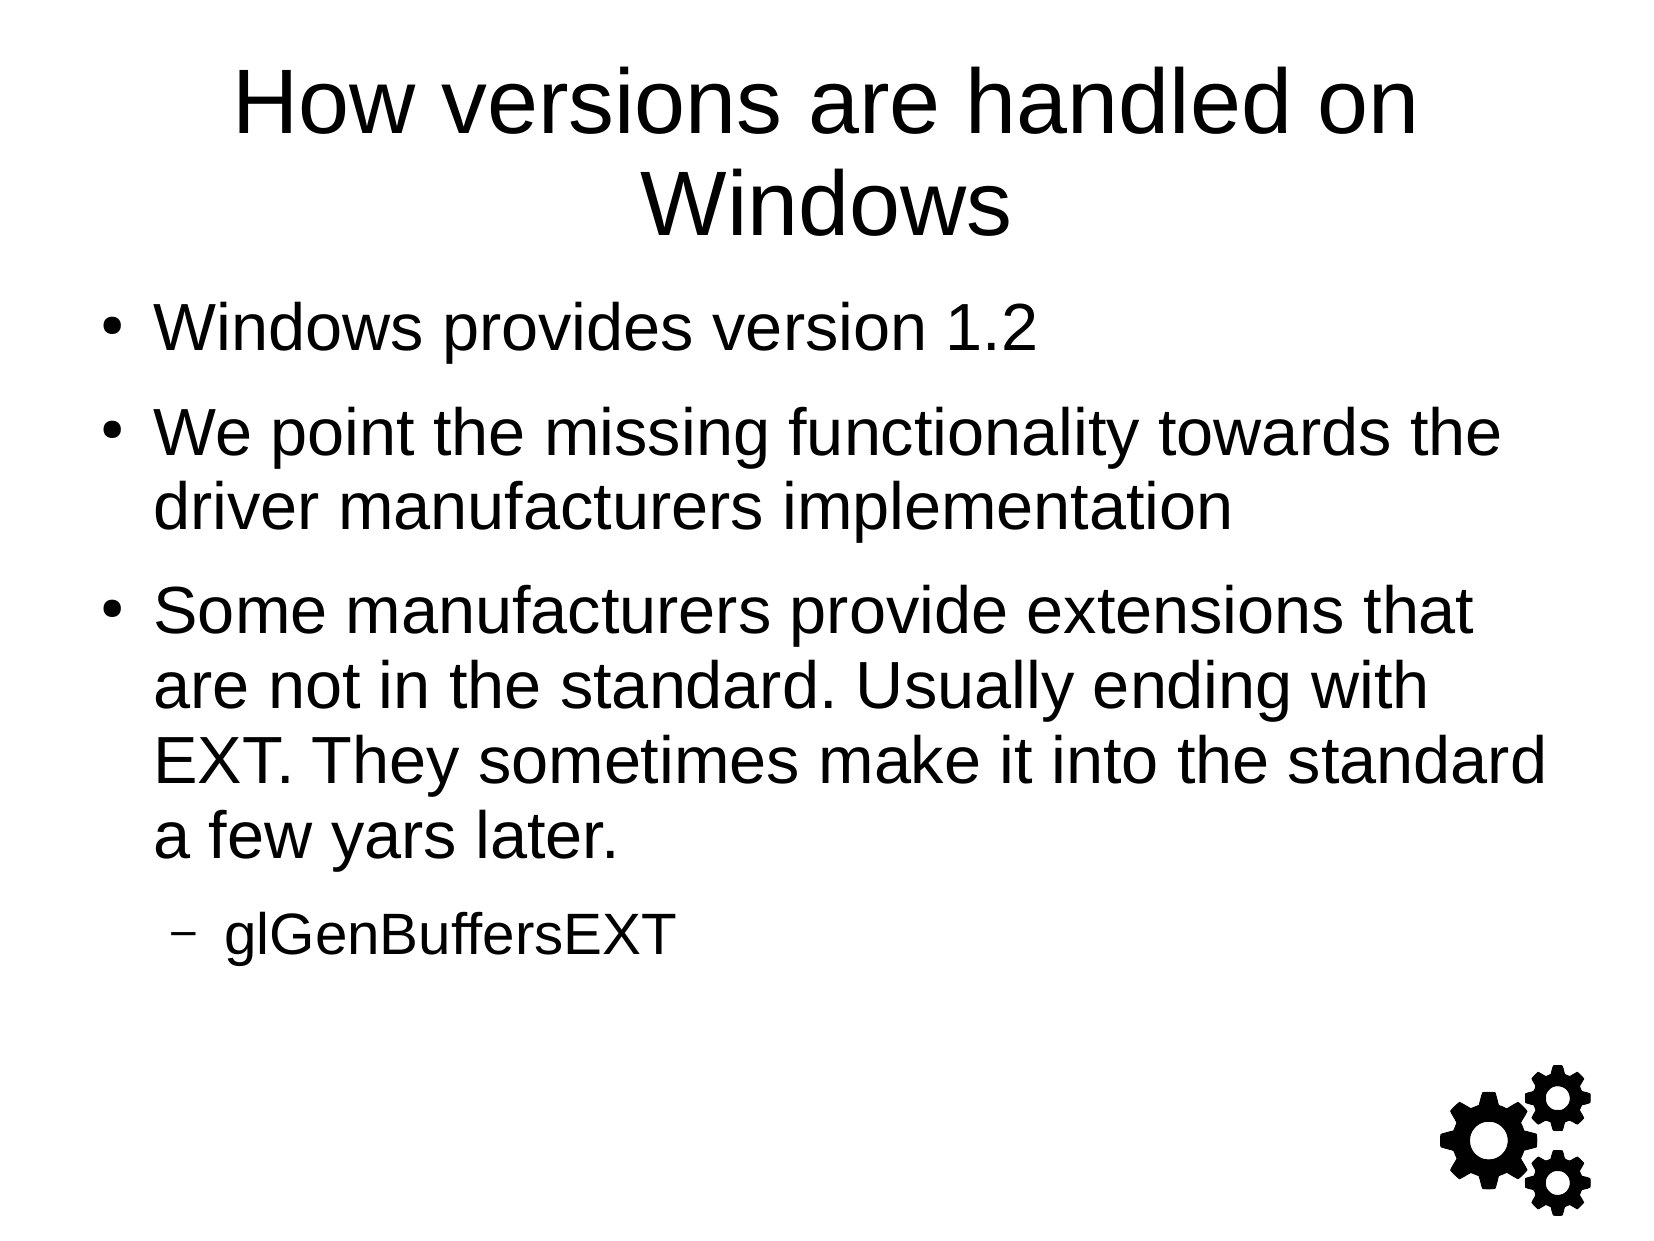

# How versions are handled on Windows
Windows provides version 1.2
We point the missing functionality towards the driver manufacturers implementation
Some manufacturers provide extensions that are not in the standard. Usually ending with EXT. They sometimes make it into the standard a few yars later.
glGenBuffersEXT